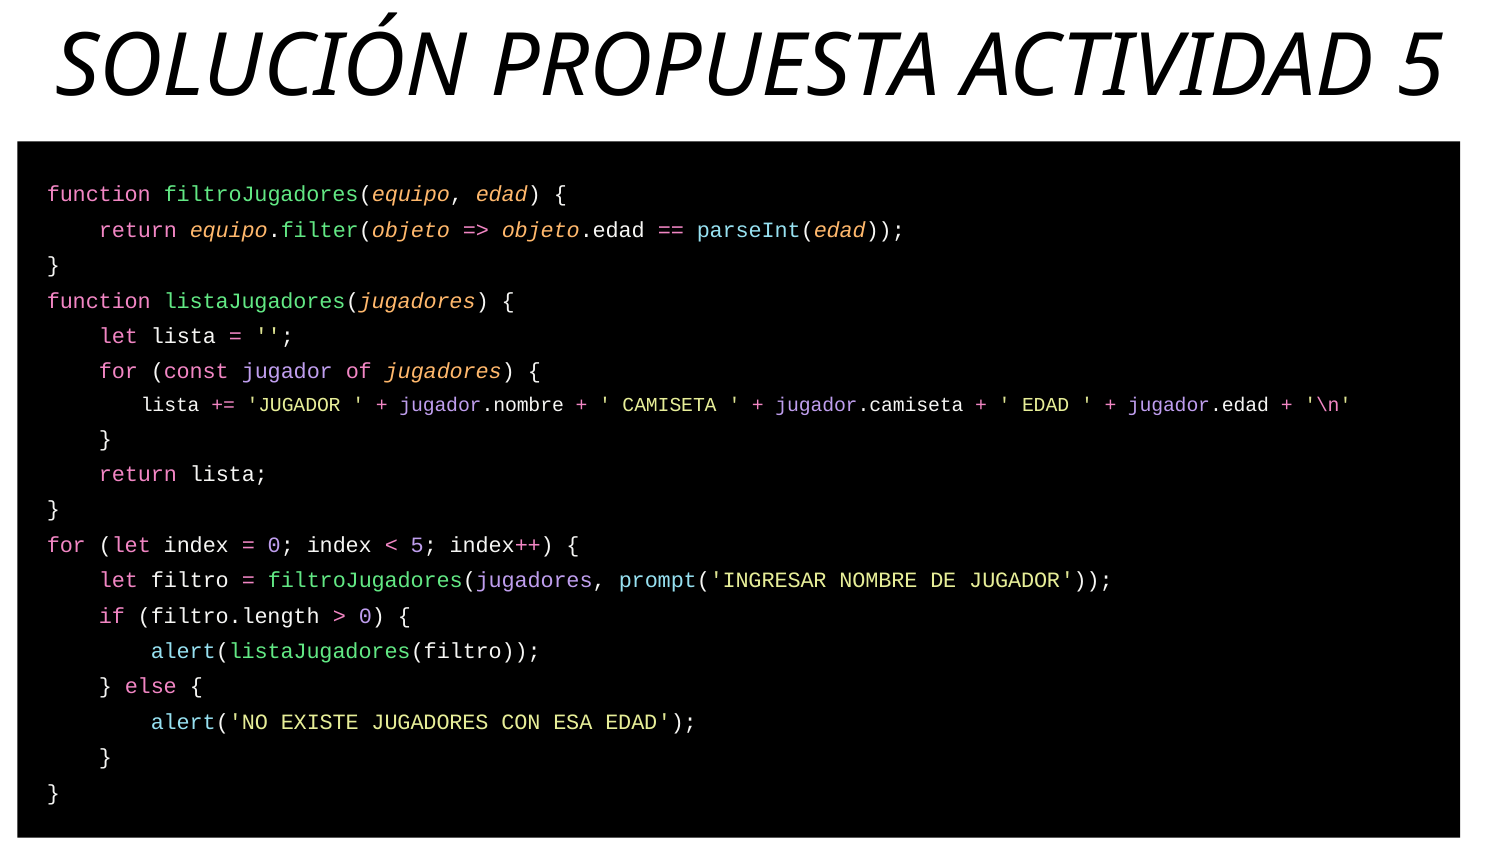

SOLUCIÓN PROPUESTA ACTIVIDAD 5
function filtroJugadores(equipo, edad) {
 return equipo.filter(objeto => objeto.edad == parseInt(edad));
}
function listaJugadores(jugadores) {
 let lista = '';
 for (const jugador of jugadores) {
 lista += 'JUGADOR ' + jugador.nombre + ' CAMISETA ' + jugador.camiseta + ' EDAD ' + jugador.edad + '\n'
 }
 return lista;
}
for (let index = 0; index < 5; index++) {
 let filtro = filtroJugadores(jugadores, prompt('INGRESAR NOMBRE DE JUGADOR'));
 if (filtro.length > 0) {
 alert(listaJugadores(filtro));
 } else {
 alert('NO EXISTE JUGADORES CON ESA EDAD');
 }
}